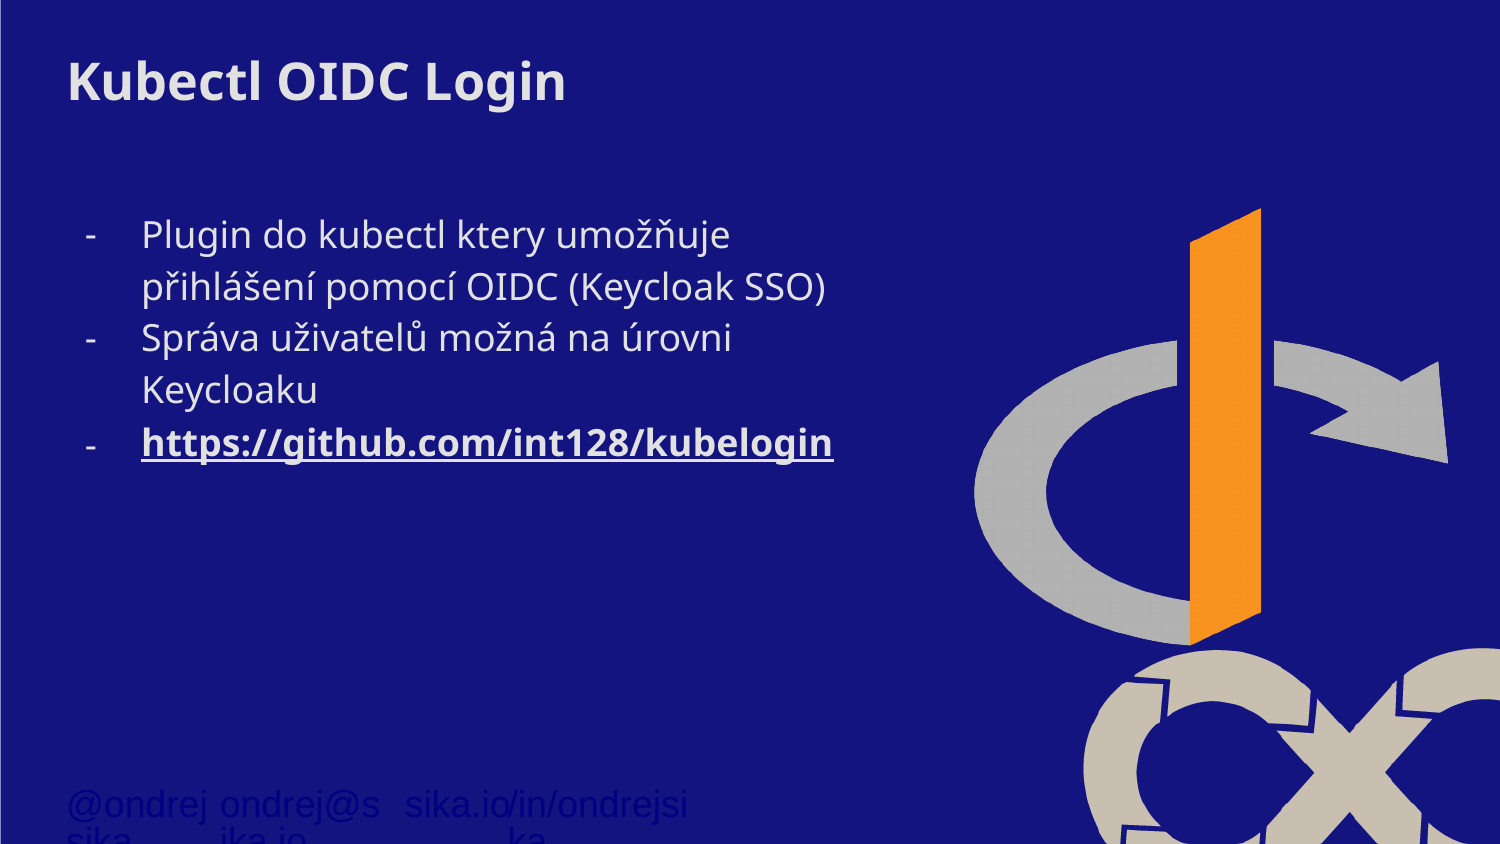

Kubectl OIDC Login
# Plugin do kubectl ktery umožňuje přihlášení pomocí OIDC (Keycloak SSO)
Správa uživatelů možná na úrovni Keycloaku
https://github.com/int128/kubelogin